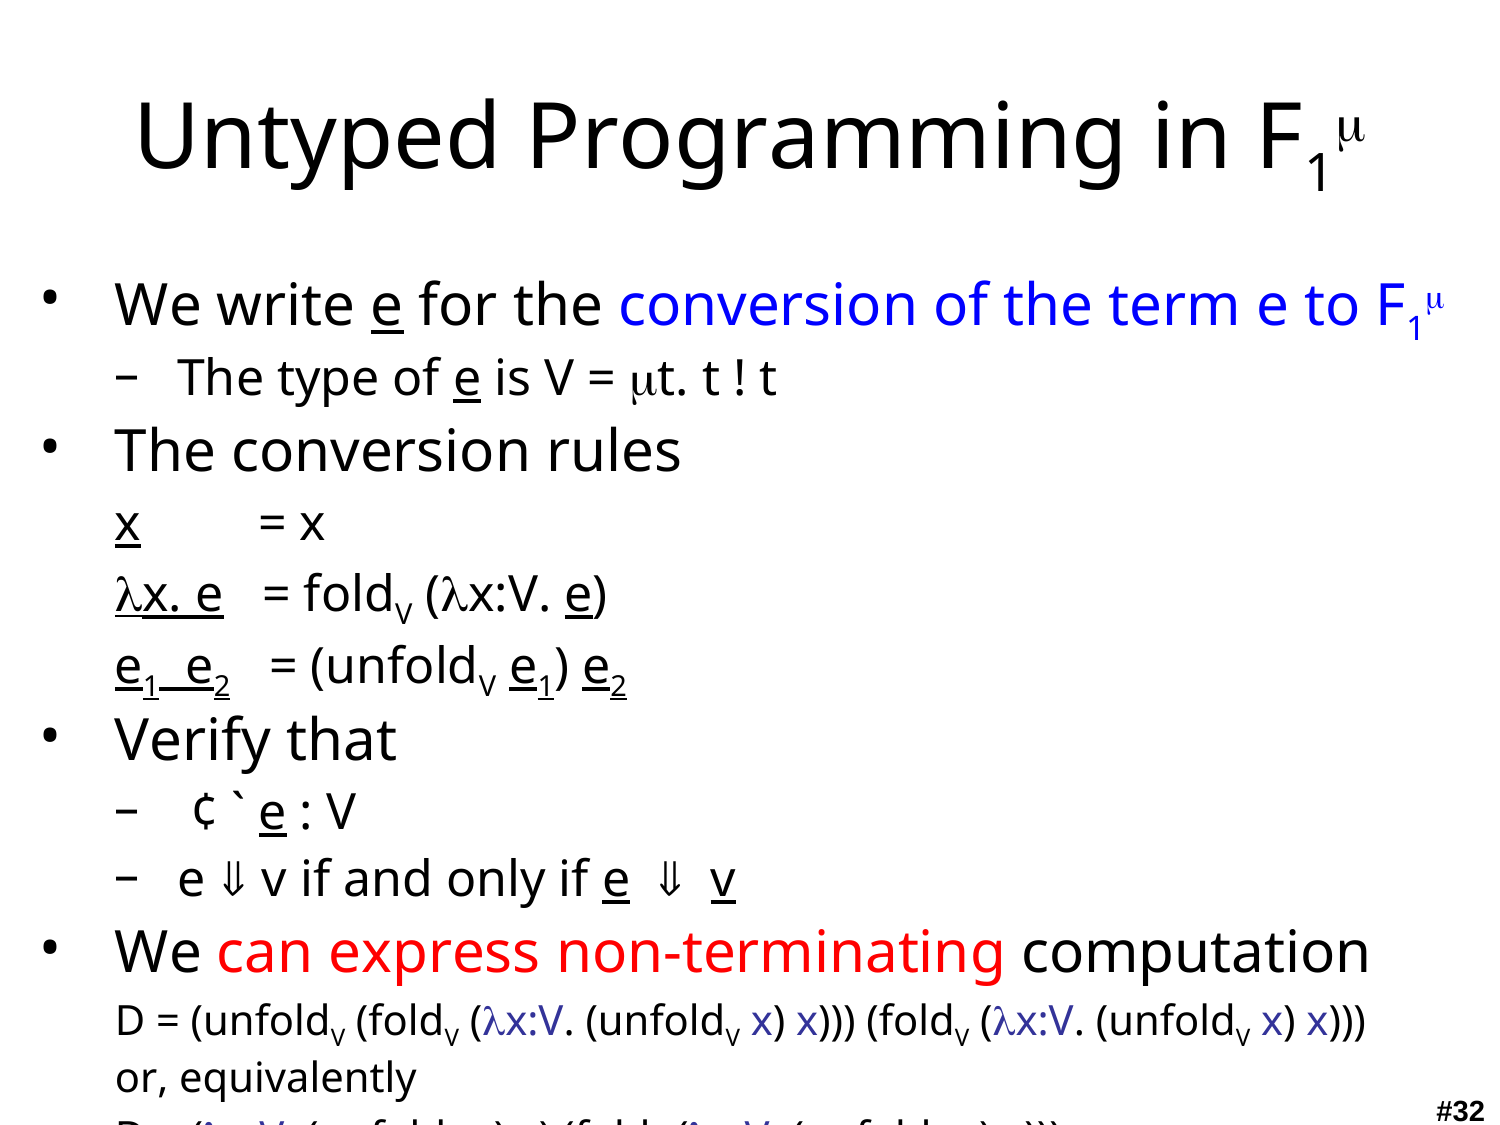

# Untyped Programming in F1
We write e for the conversion of the term e to F1
The type of e is V = t. t ! t
The conversion rules
x = x
x. e = foldV (x:V. e)
e1 e2 = (unfoldV e1) e2
Verify that
 ¢ ` e : V
e  v if and only if ev
We can express non-terminating computation
D = (unfoldV (foldV (x:V. (unfoldV x) x))) (foldV (x:V. (unfoldV x) x)))
or, equivalently
D = (x:V. (unfoldV x) x) (foldV (x:V. (unfoldV x) x)))
32